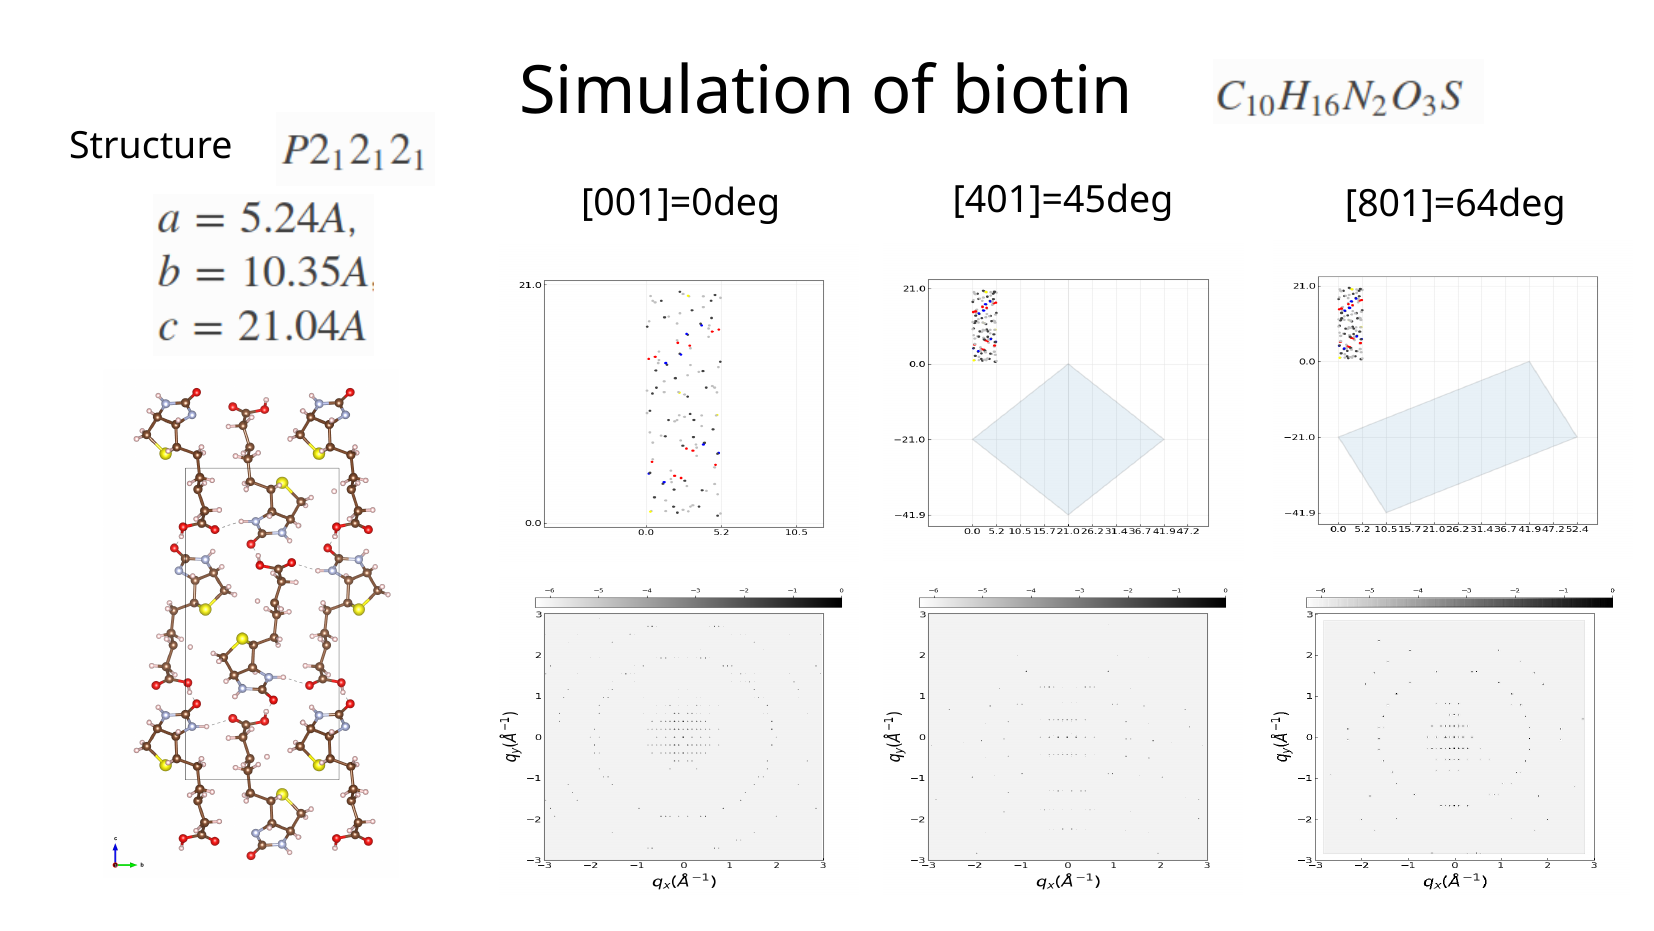

# Simulation of biotin
Structure
[001]=0deg
[401]=45deg
[801]=64deg